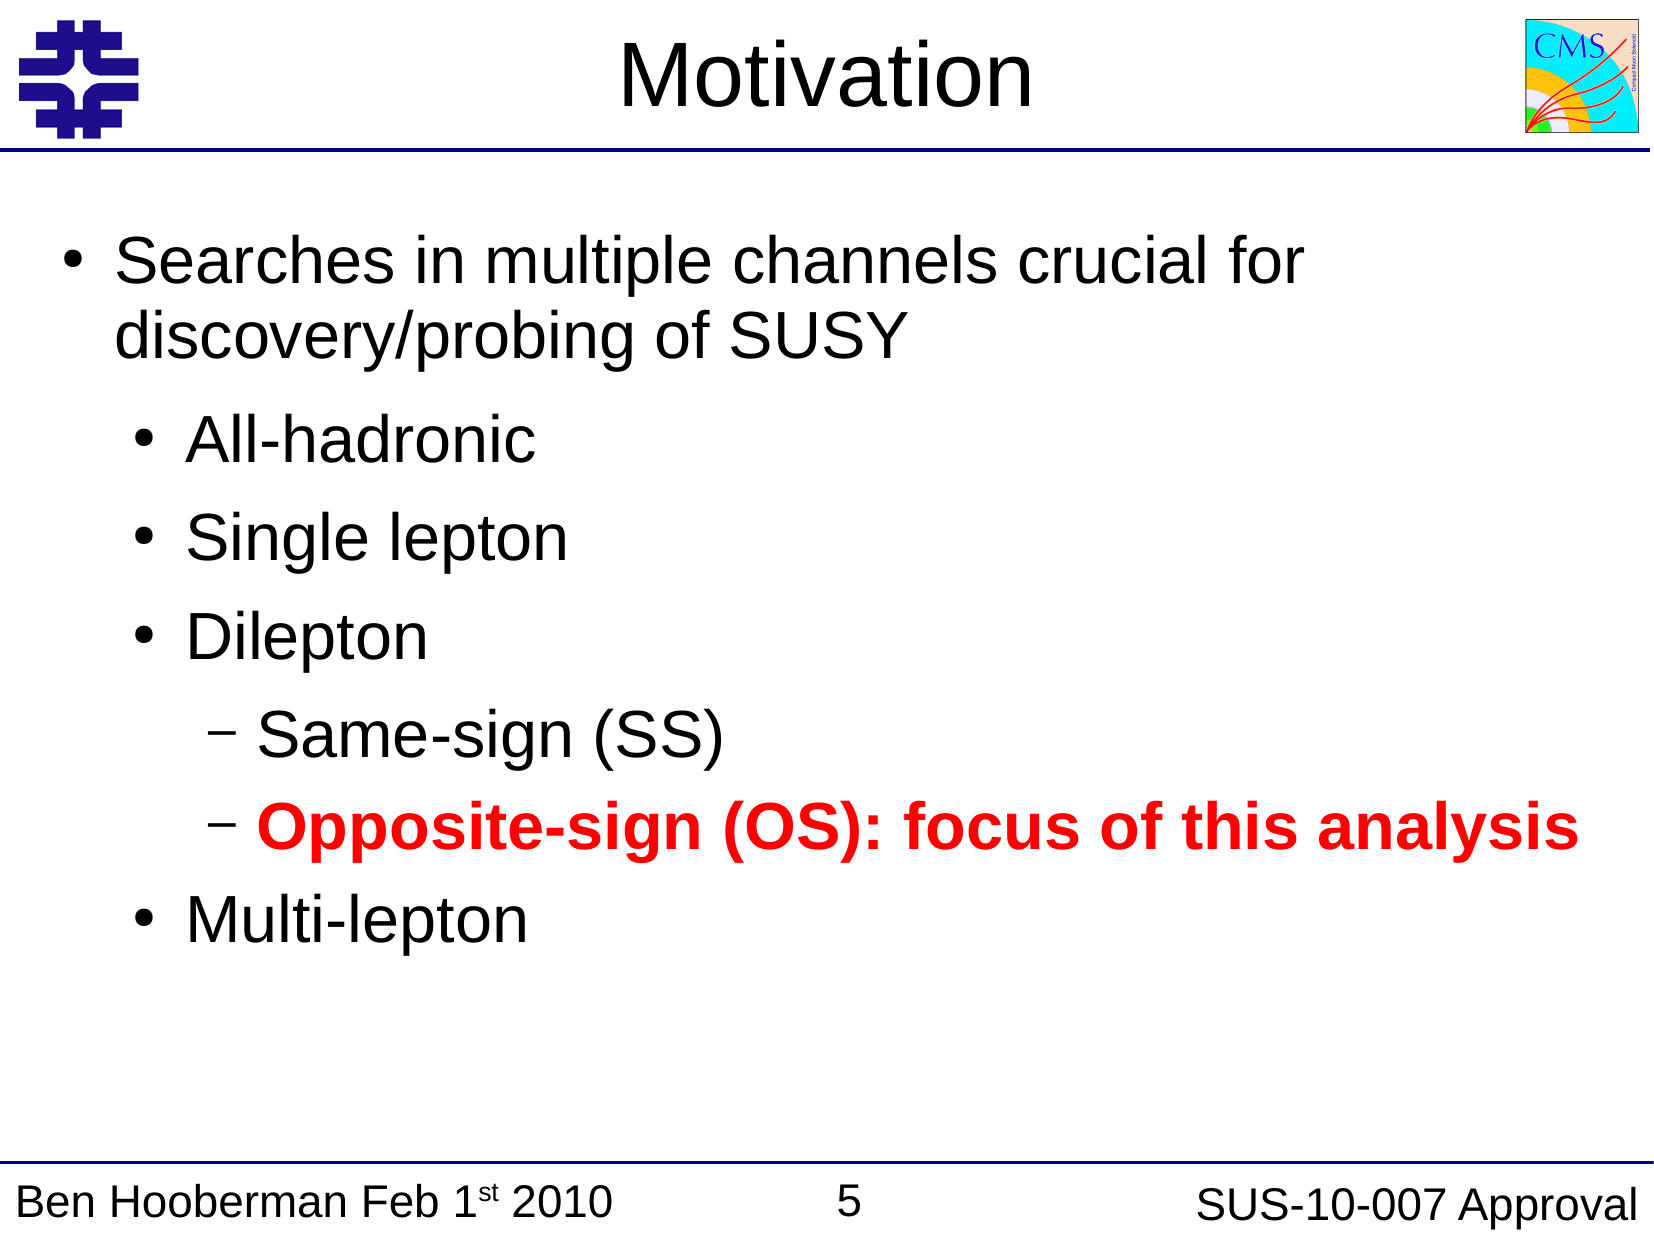

# Motivation
Searches in multiple channels crucial for discovery/probing of SUSY
All-hadronic
Single lepton
Dilepton
Same-sign (SS)
Opposite-sign (OS): focus of this analysis
Multi-lepton
5